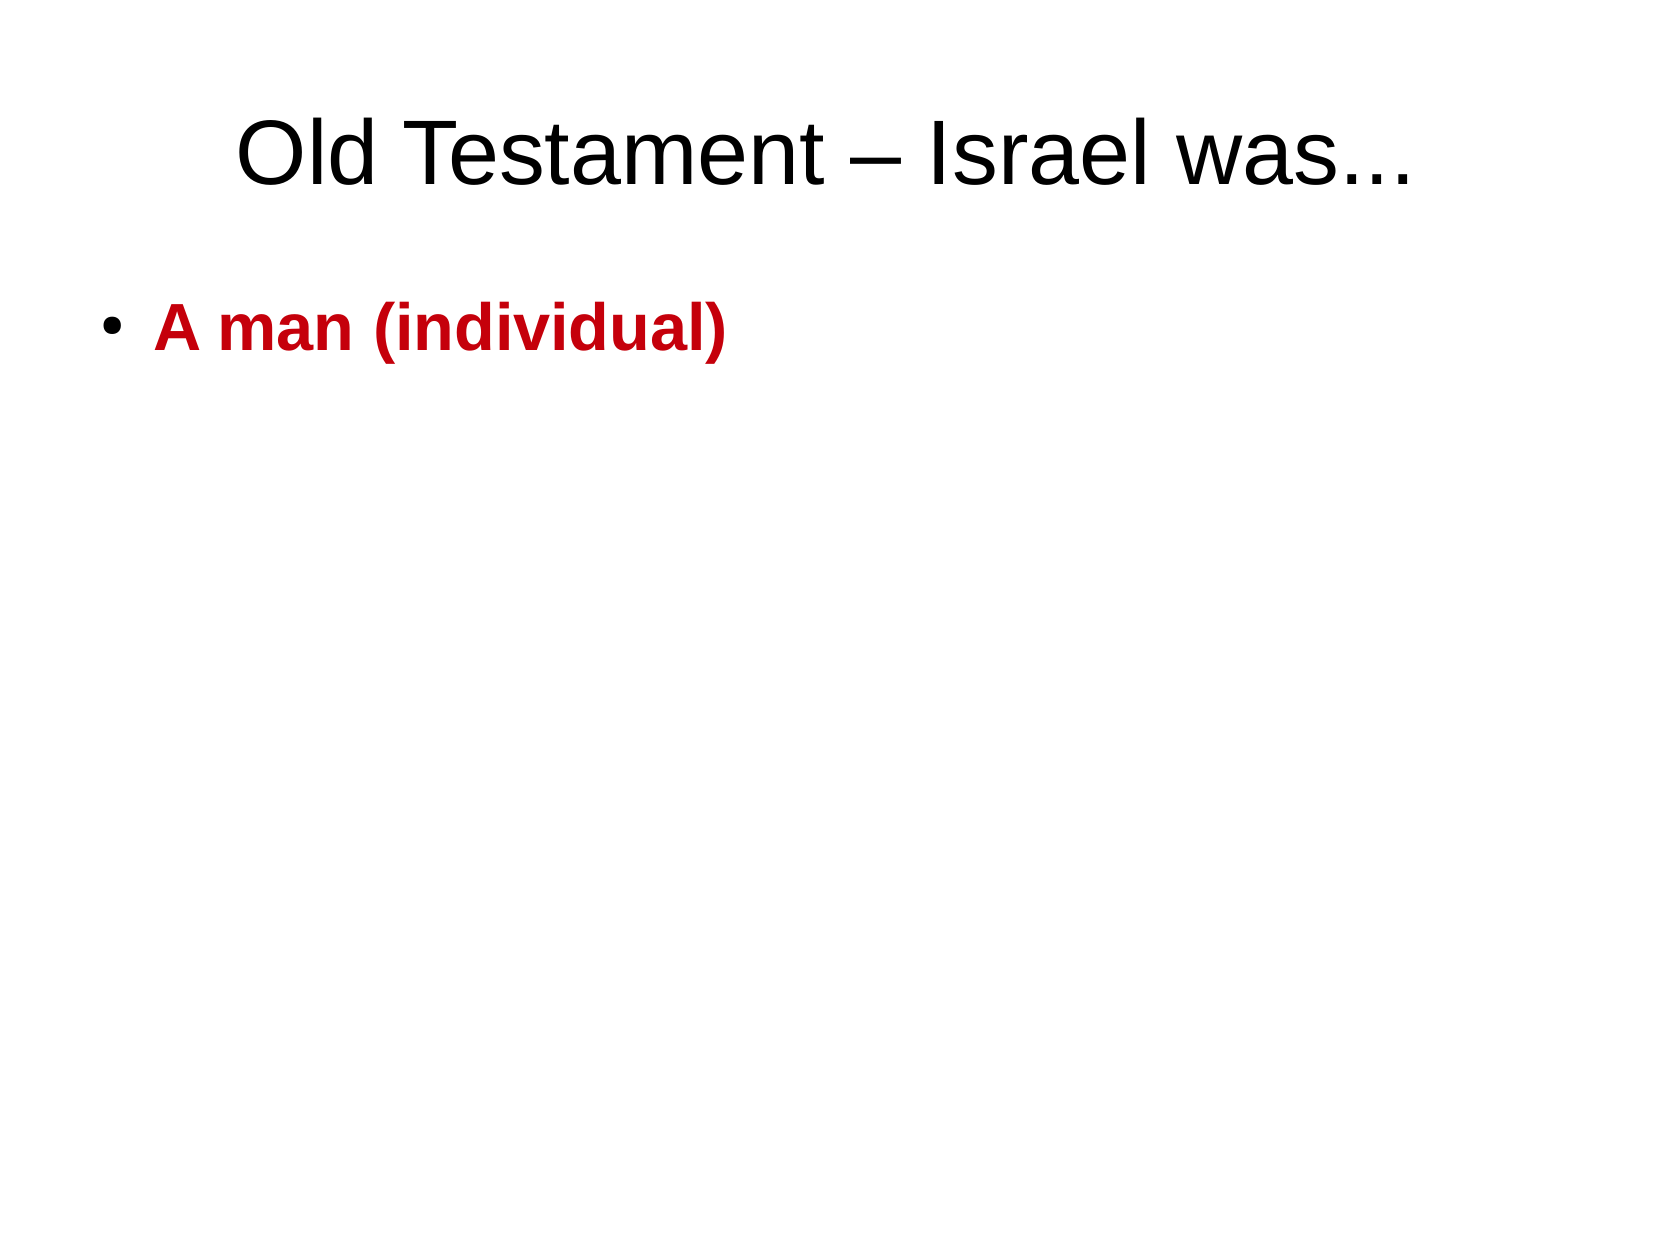

# Old Testament – Israel was...
A man (individual)